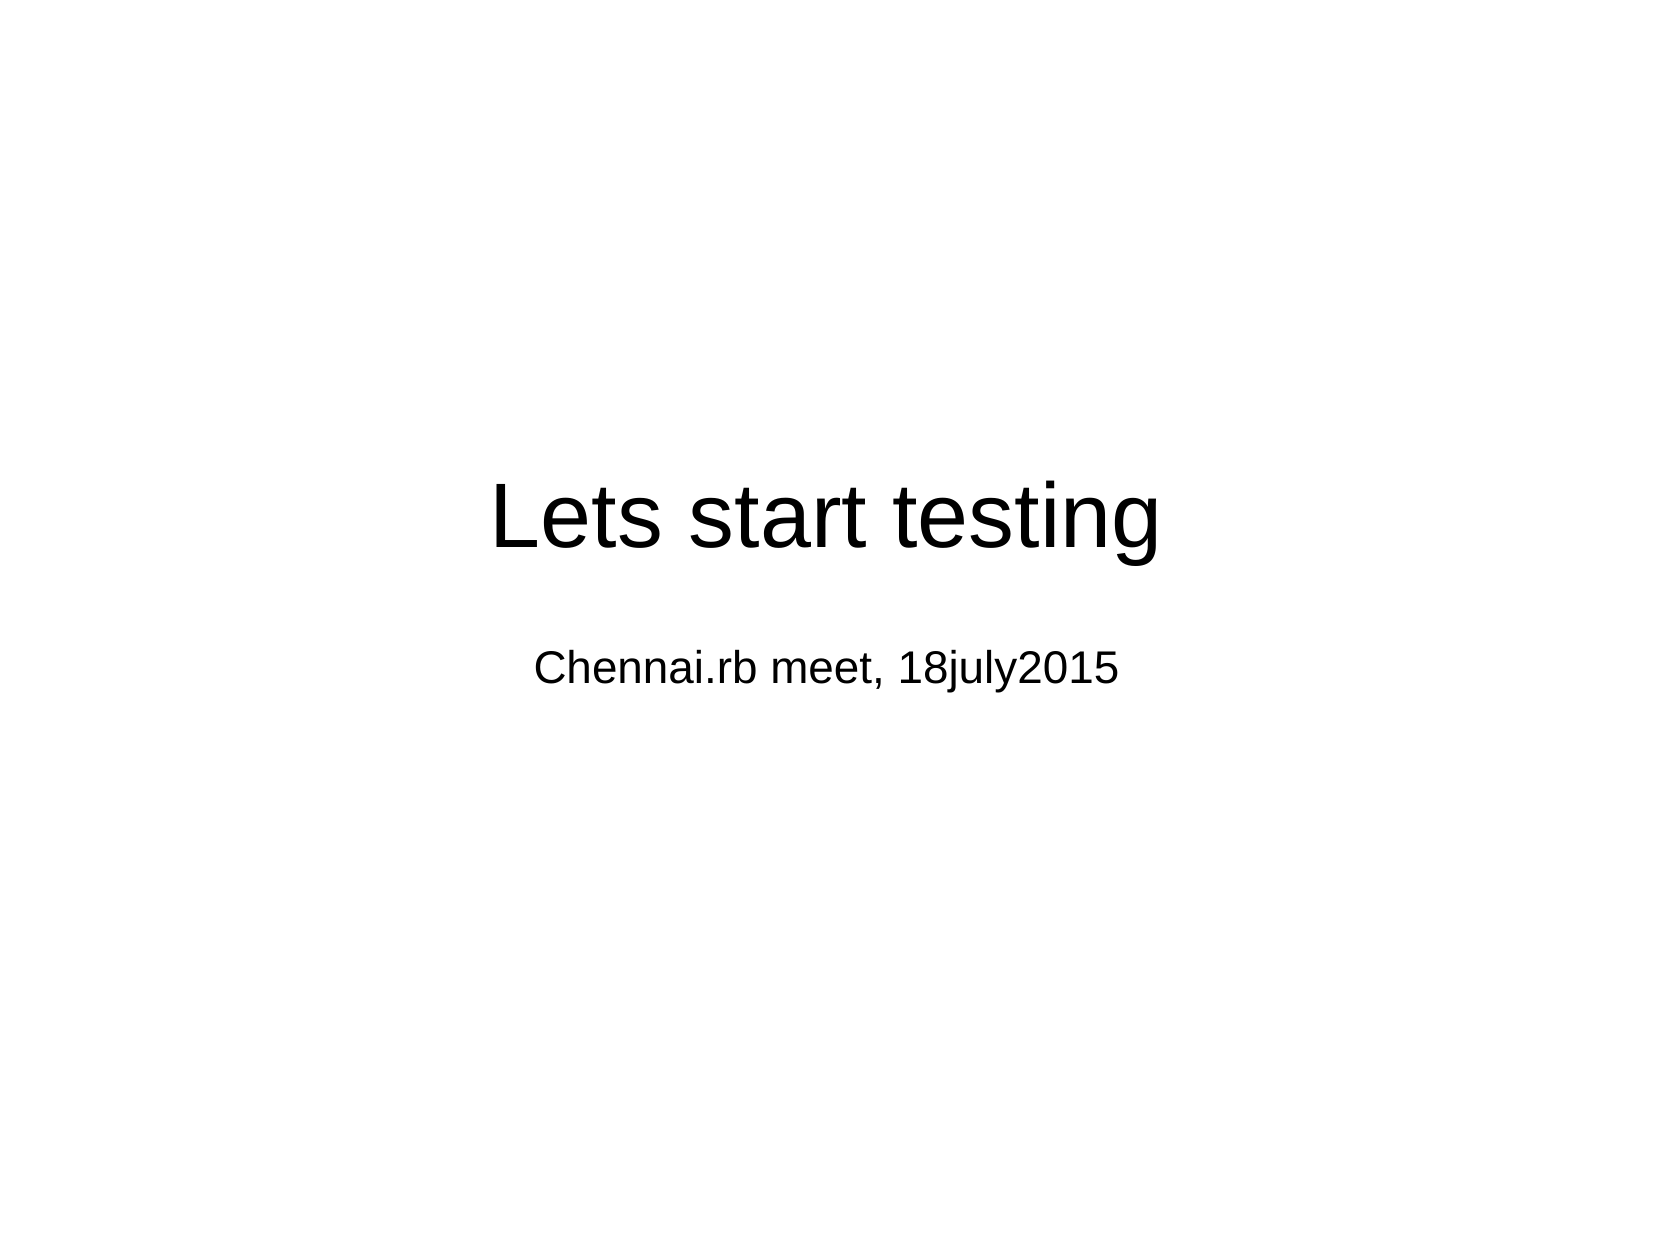

# Lets start testing
Chennai.rb meet, 18july2015